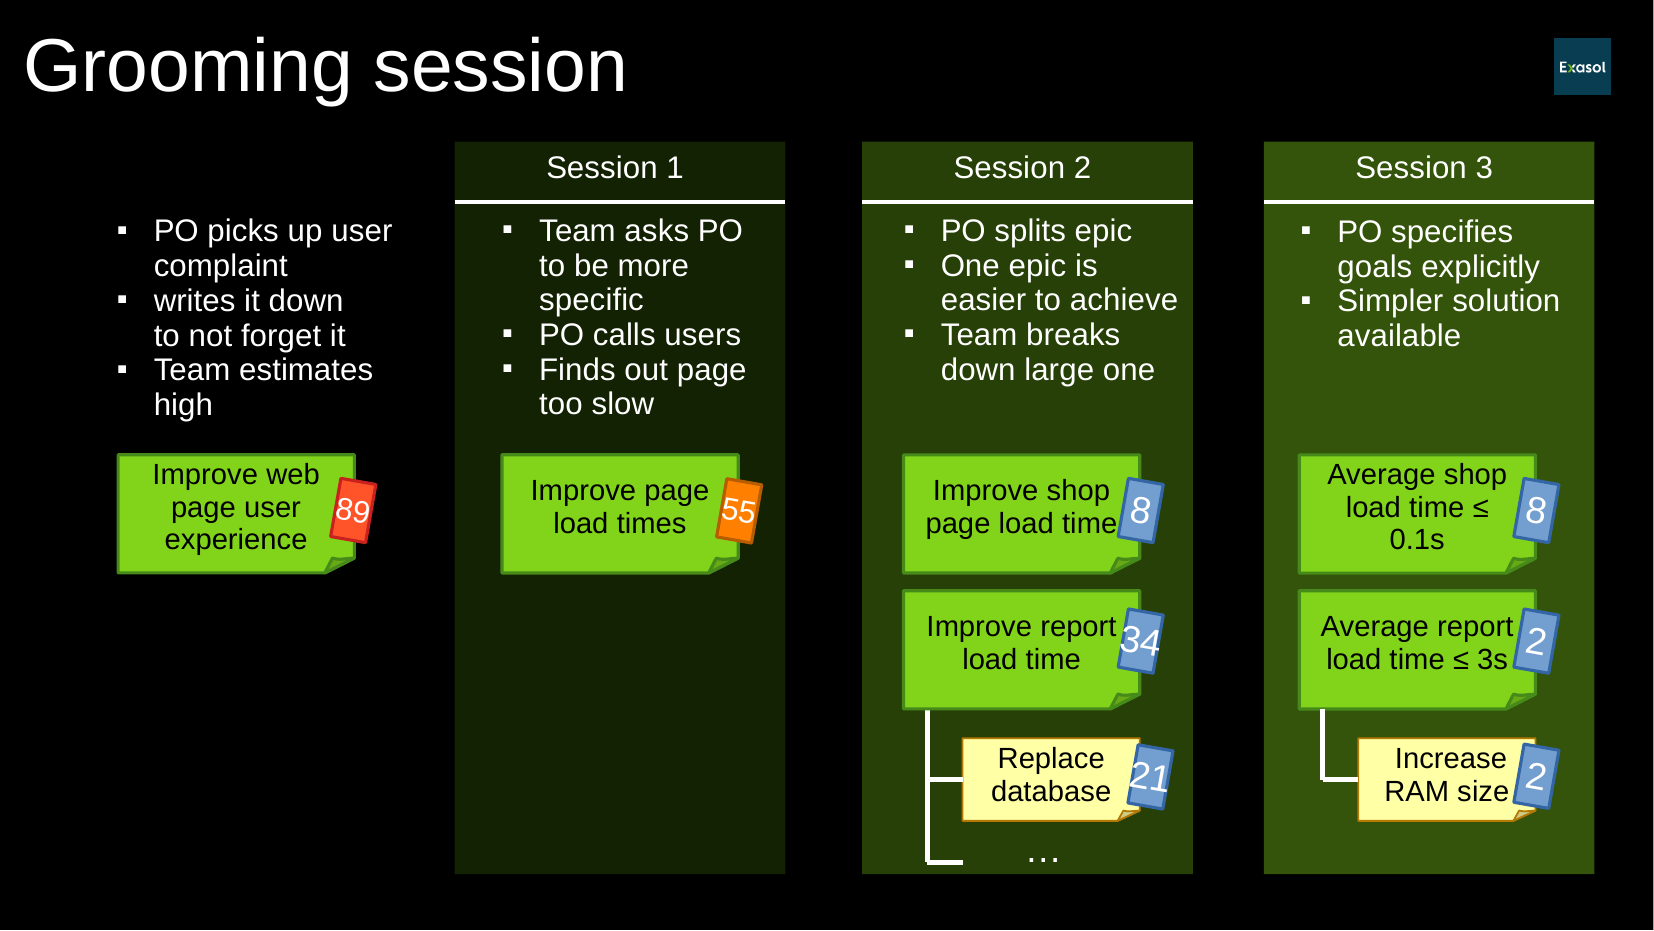

# Grooming session
Session 1
Session 2
Session 3
Team asks PO
to be more specific
PO calls users
Finds out page too slow
PO splits epic
One epic is easier to achieve
Team breaks down large one
PO picks up user complaint
writes it down
to not forget it
Team estimates high
PO specifies goals explicitly
Simpler solution available
Improve web page user experience
Improve page load times
Improve shop page load time
Average shop load time ≤ 0.1s
89
8
8
55
Improve report load time
Average report load time ≤ 3s
34
2
Replace database
 Increase RAM size
2
21
…